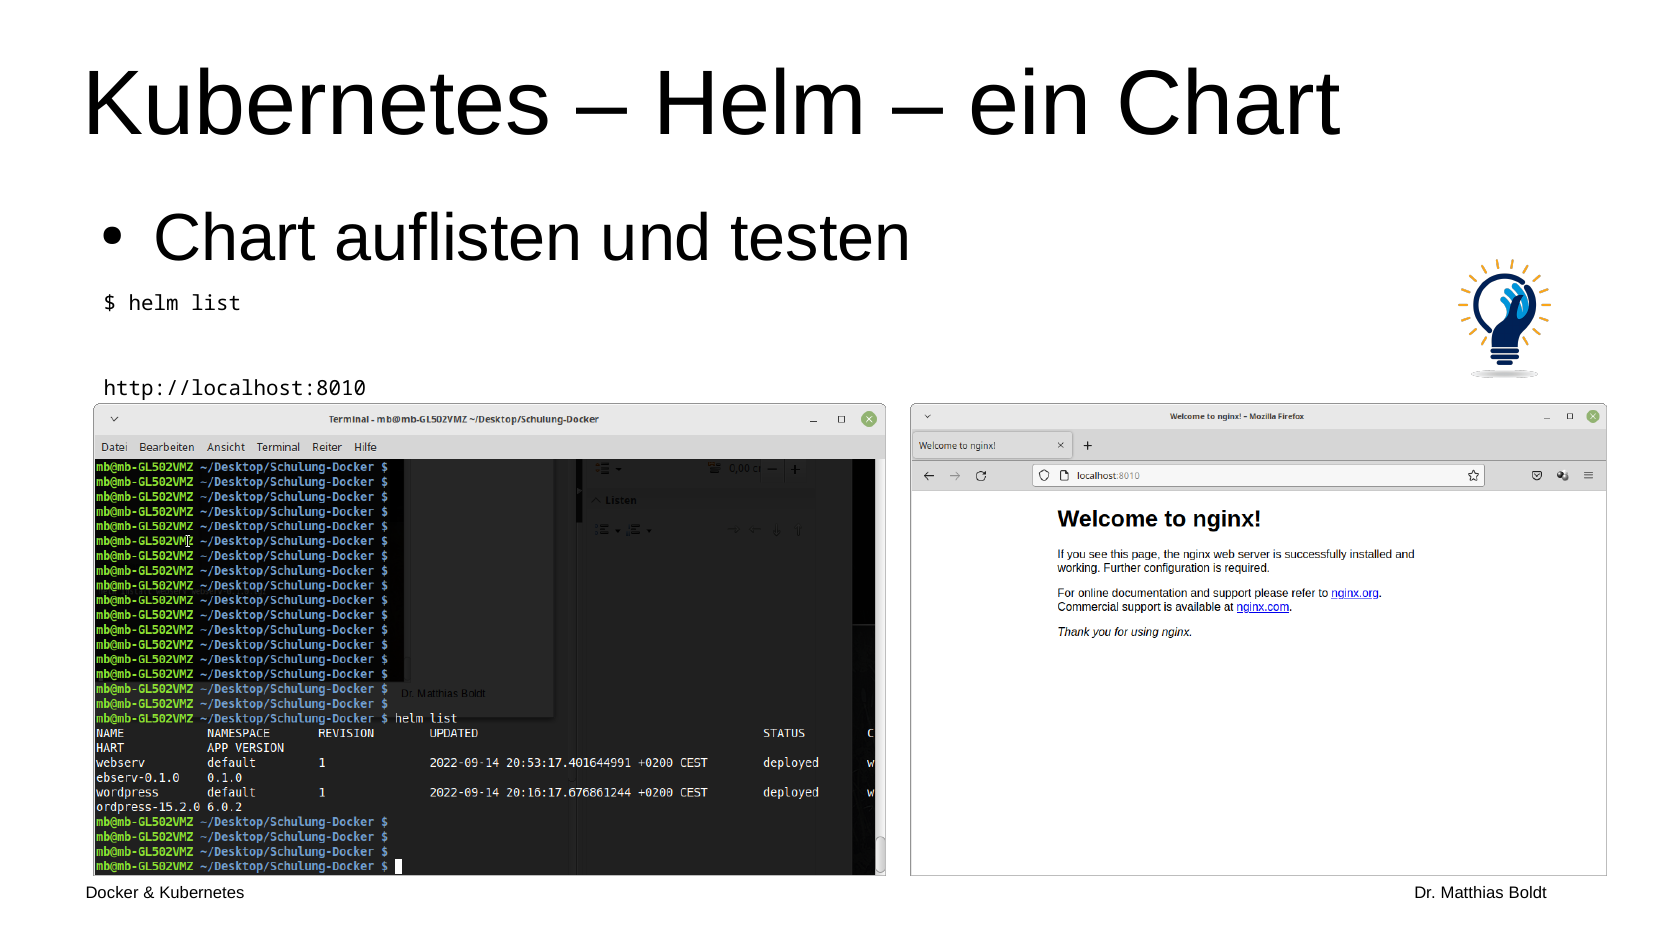

# Kubernetes – Helm – ein Chart
Chart auflisten und testen
$ helm list
http://localhost:8010
Docker & Kubernetes																Dr. Matthias Boldt